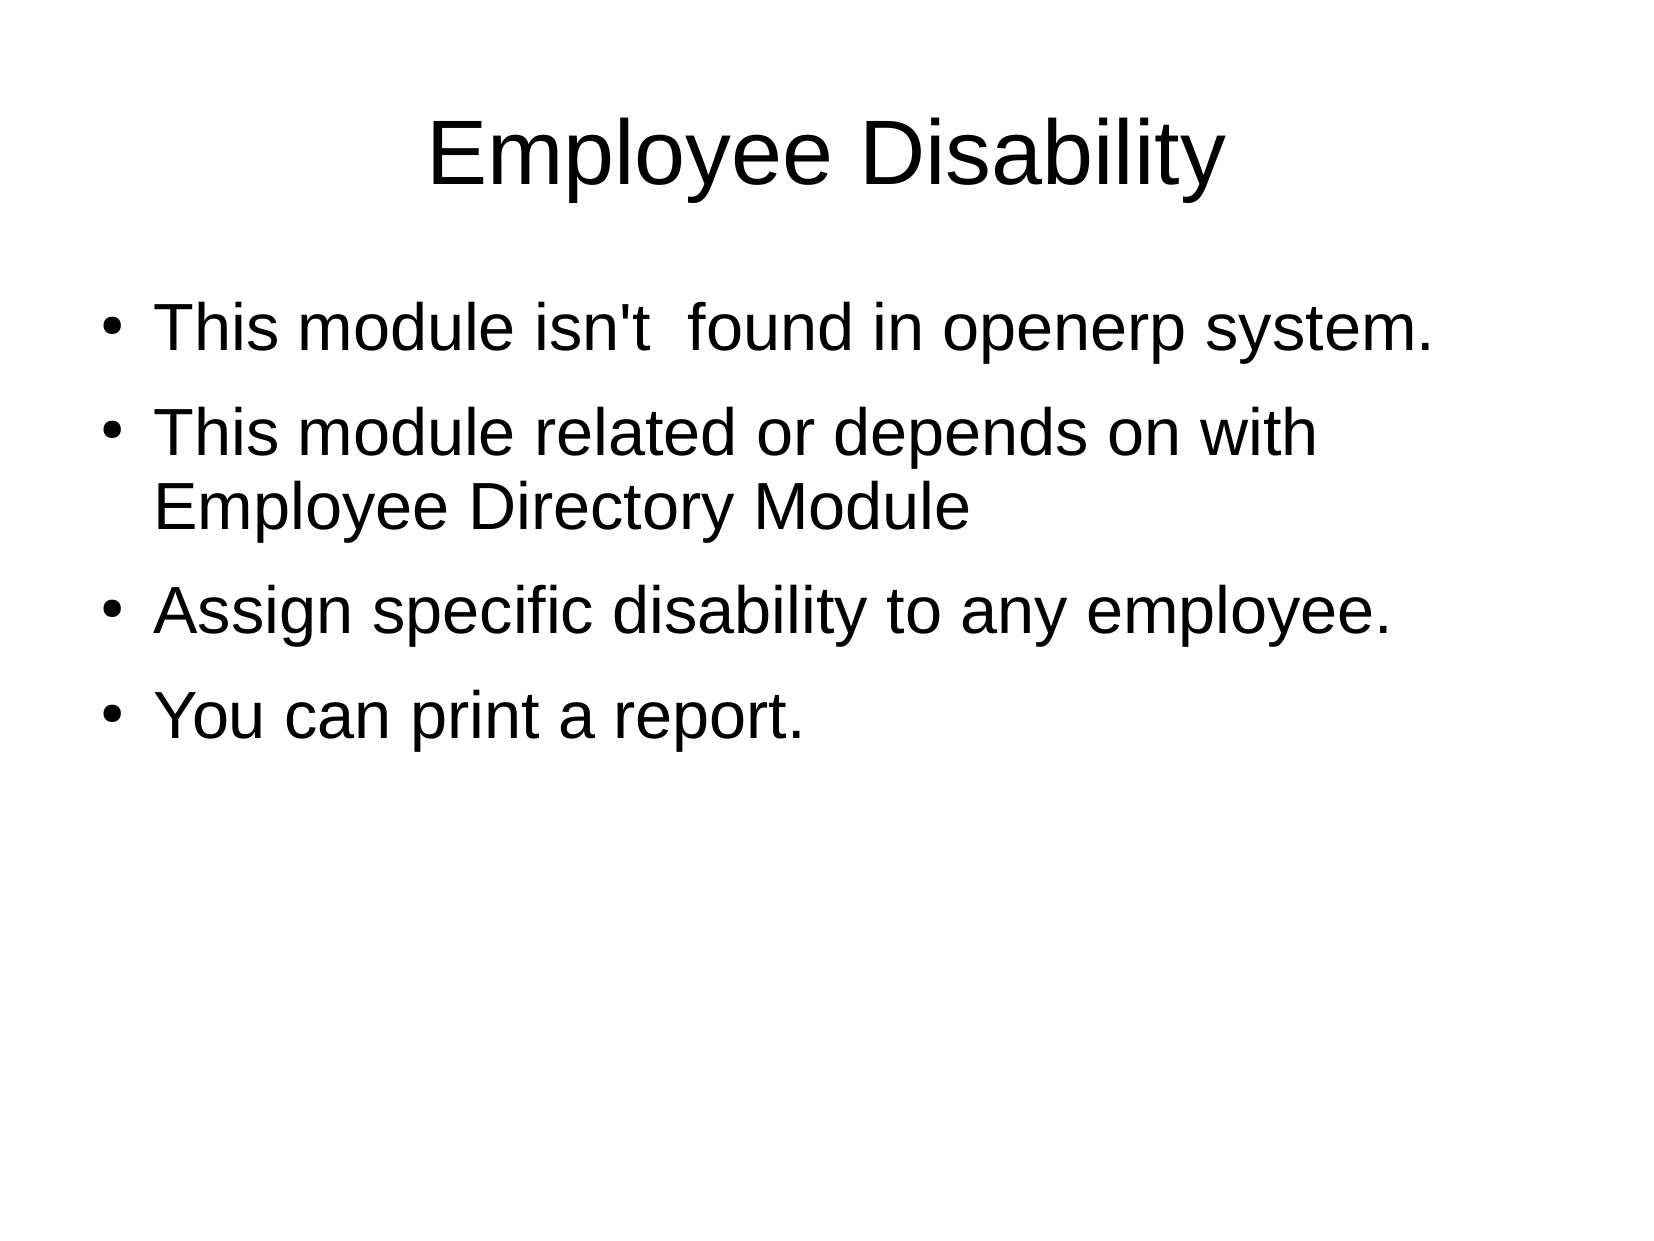

# Employee Disability
This module isn't found in openerp system.
This module related or depends on with Employee Directory Module
Assign specific disability to any employee.
You can print a report.